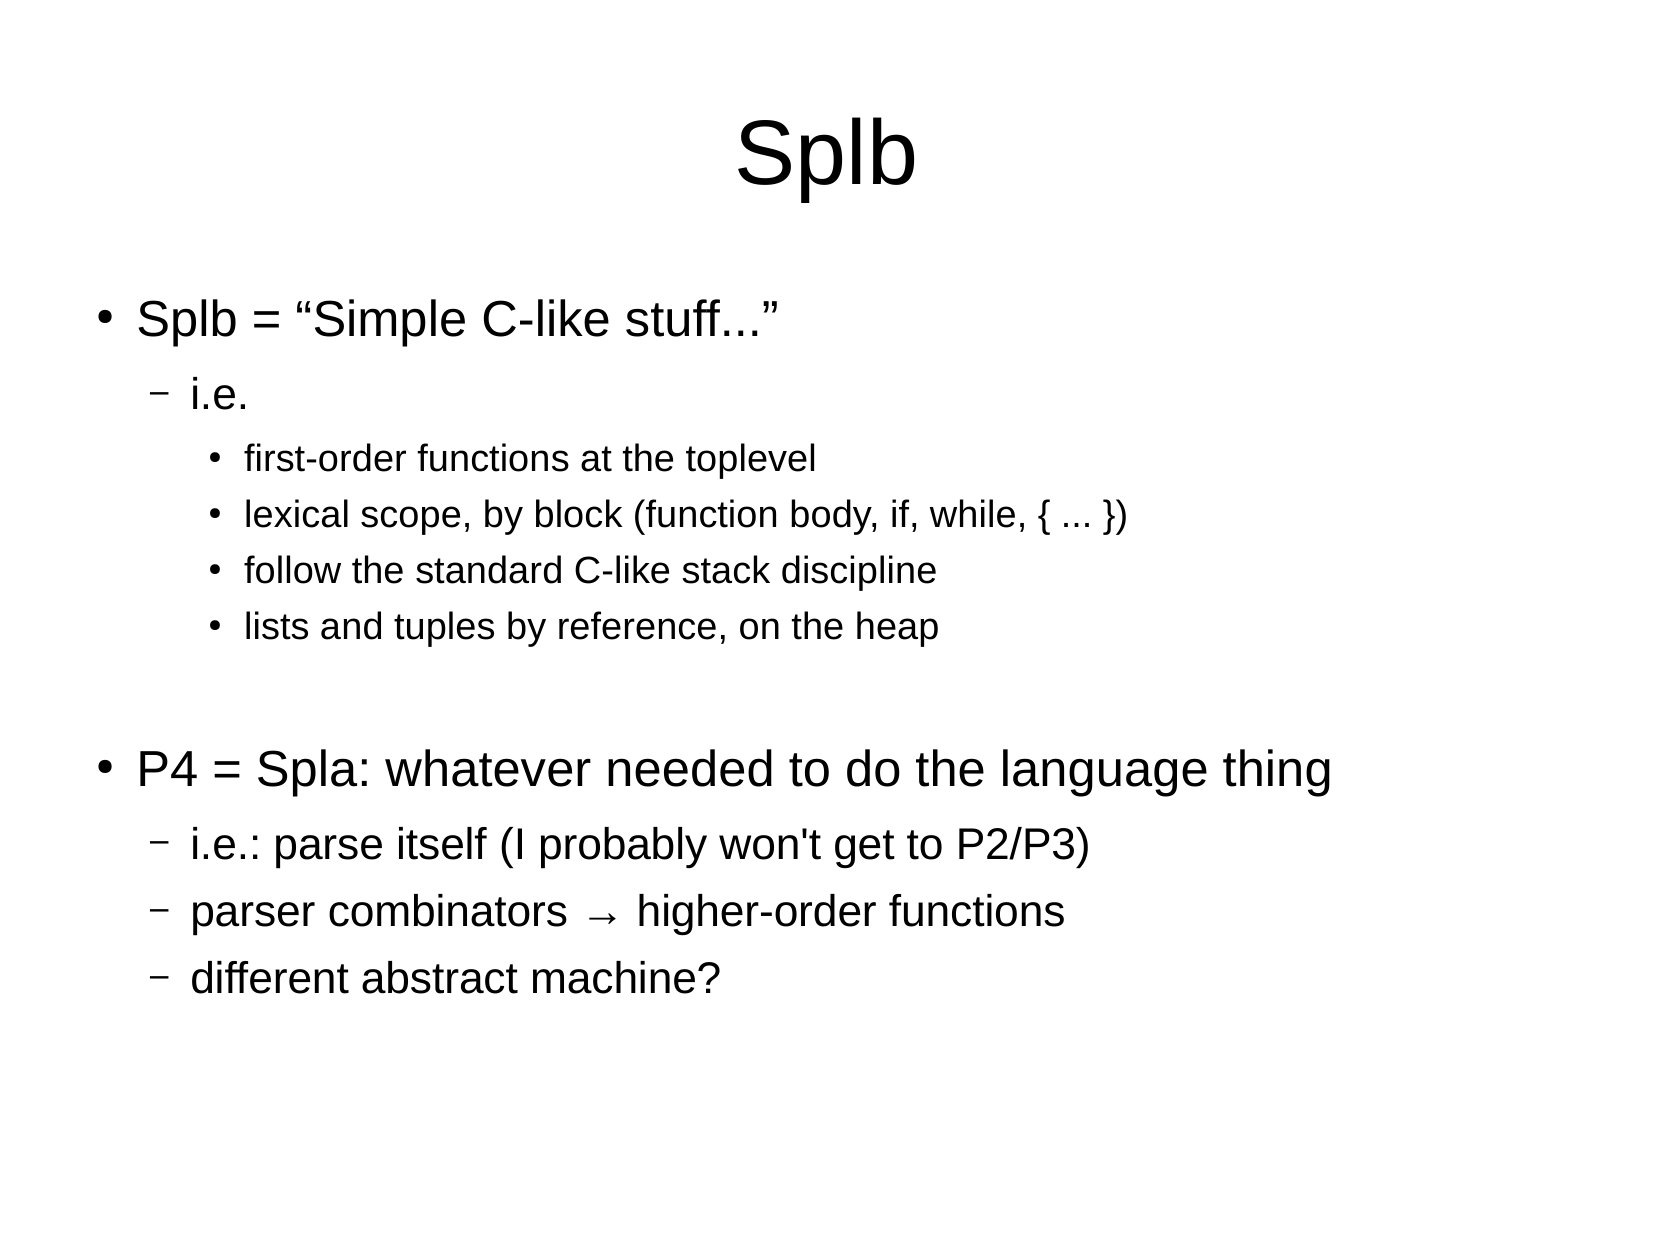

# Splb
Splb = “Simple C-like stuff...”
i.e.
first-order functions at the toplevel
lexical scope, by block (function body, if, while, { ... })
follow the standard C-like stack discipline
lists and tuples by reference, on the heap
P4 = Spla: whatever needed to do the language thing
i.e.: parse itself (I probably won't get to P2/P3)
parser combinators → higher-order functions
different abstract machine?